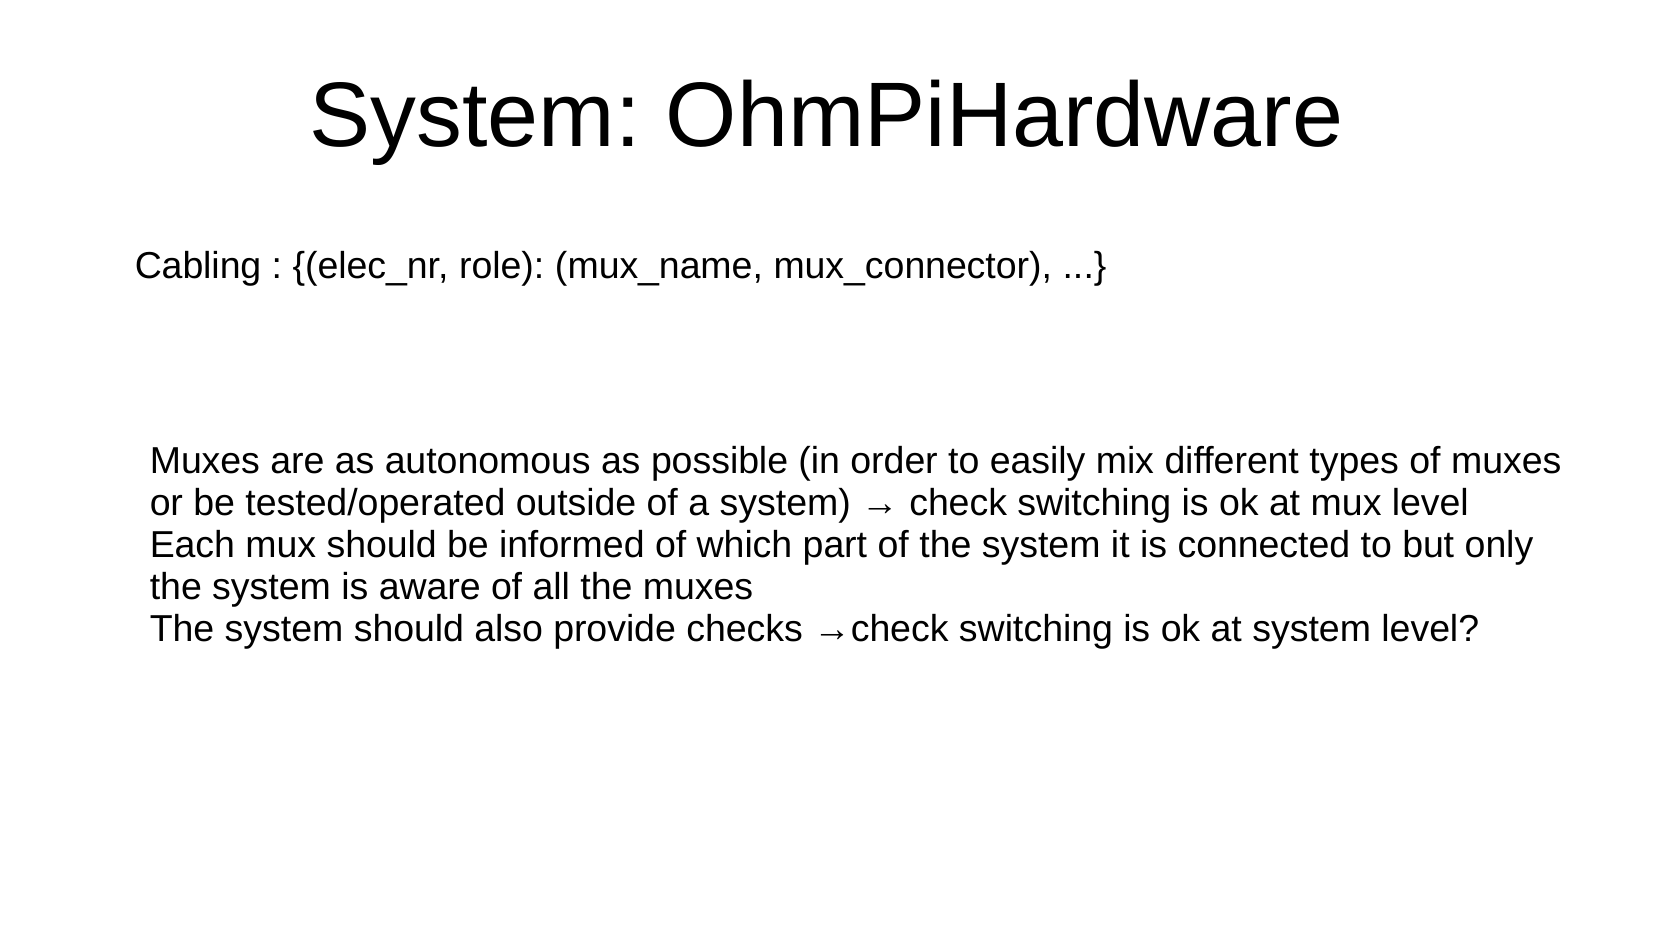

# System: OhmPiHardware
Cabling : {(elec_nr, role): (mux_name, mux_connector), ...}
Muxes are as autonomous as possible (in order to easily mix different types of muxes
or be tested/operated outside of a system) → check switching is ok at mux level
Each mux should be informed of which part of the system it is connected to but only
the system is aware of all the muxes
The system should also provide checks →check switching is ok at system level?